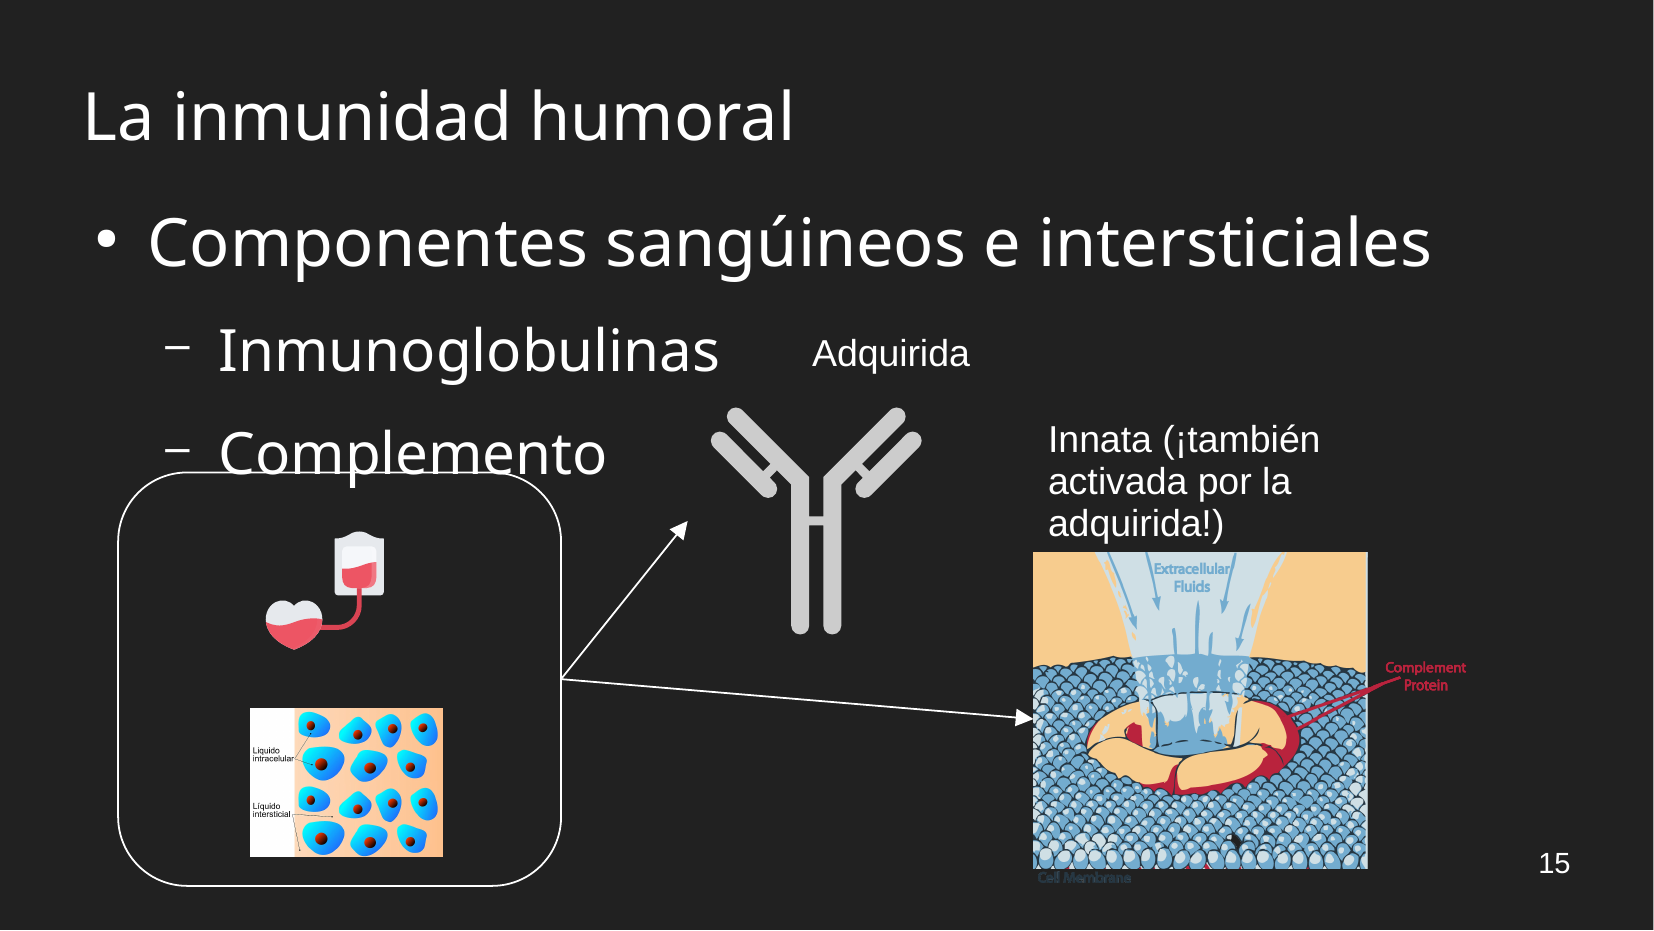

# La inmunidad humoral
Componentes sangúineos e intersticiales
Inmunoglobulinas
Complemento
Adquirida
Innata (¡también activada por la adquirida!)
15